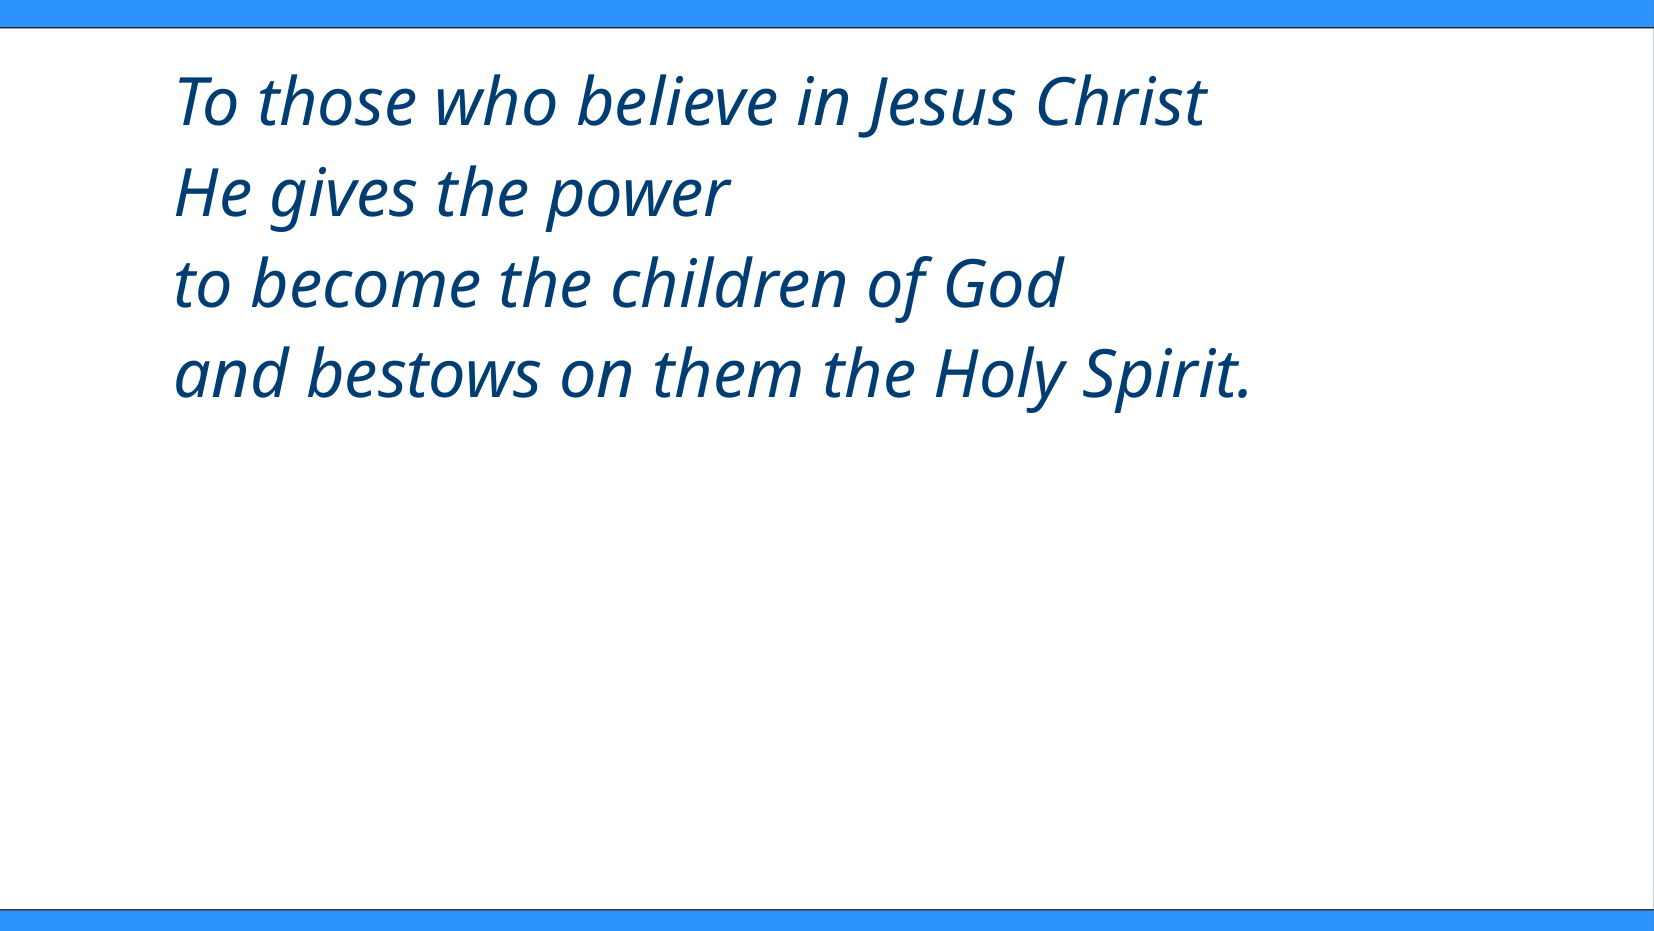

To those who believe in Jesus Christ
 He gives the power
 to become the children of God
 and bestows on them the Holy Spirit.